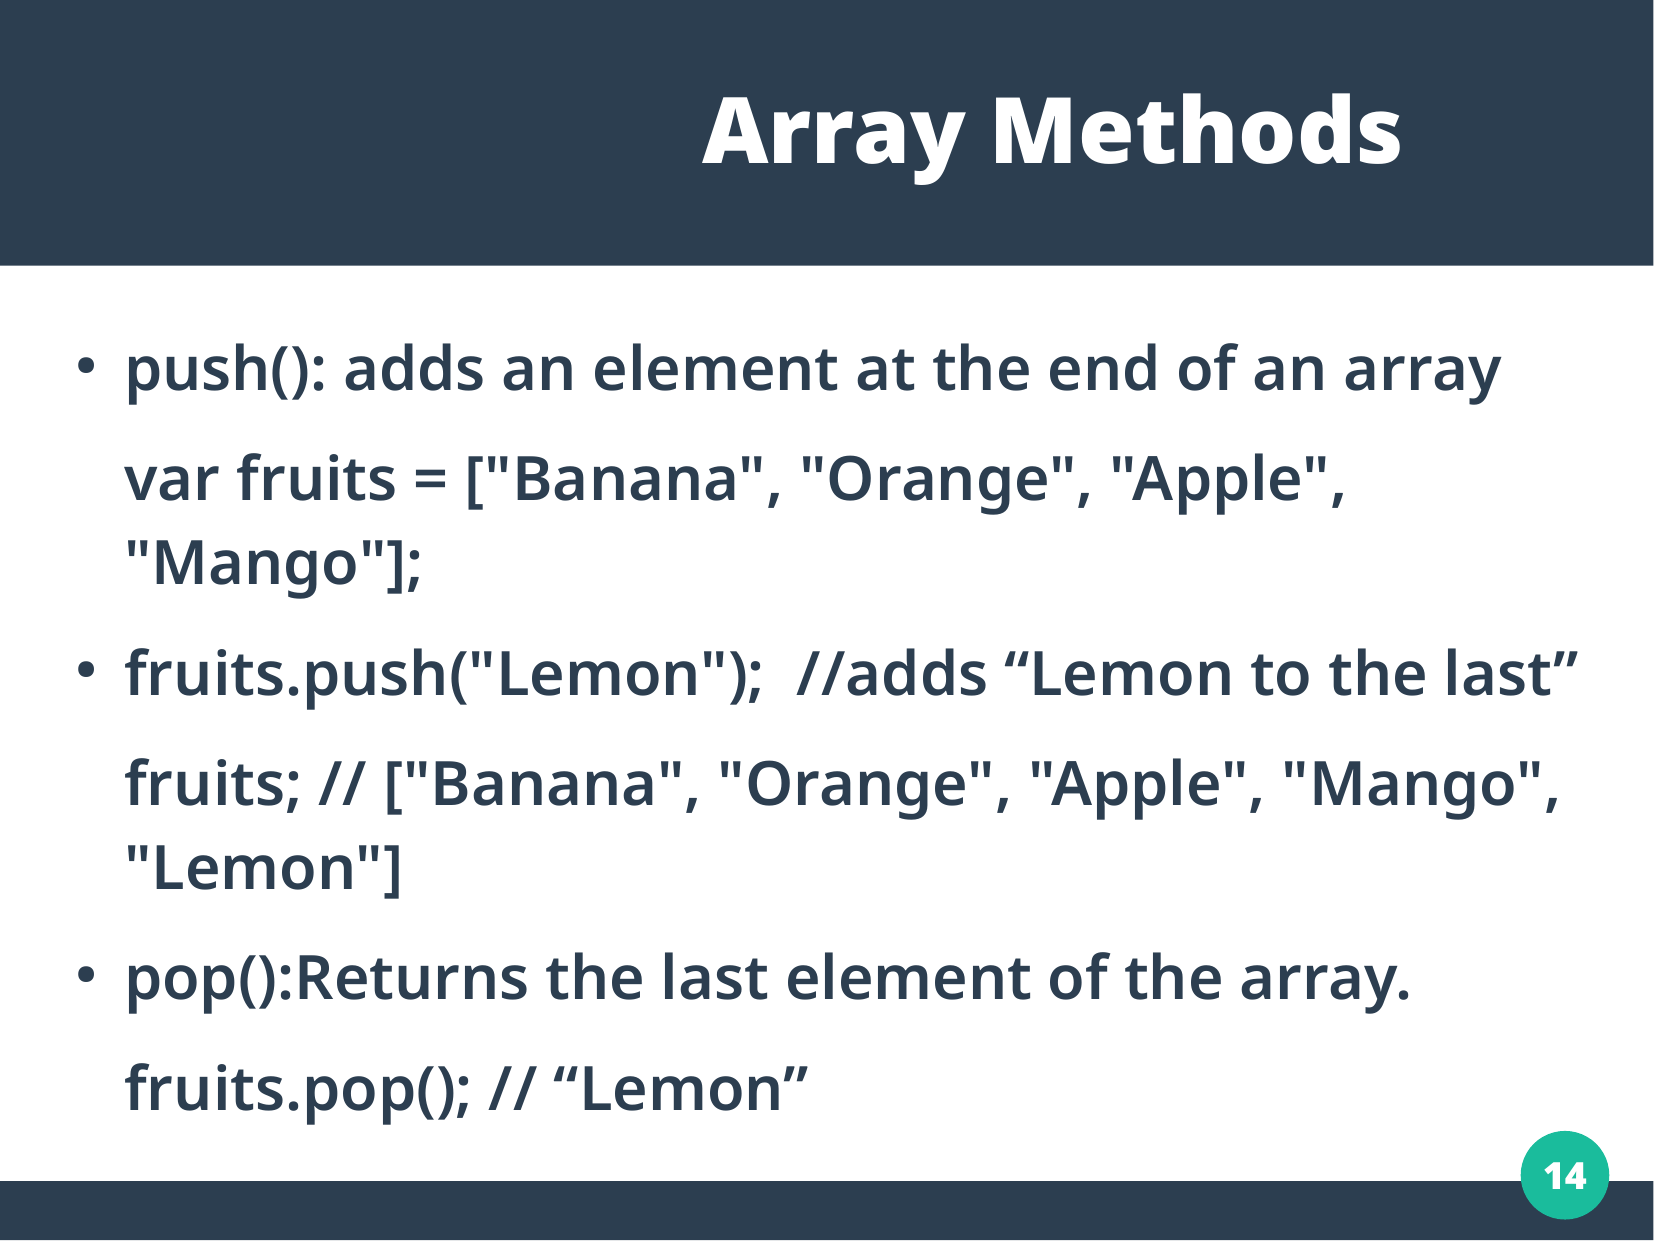

# Array Methods
push(): adds an element at the end of an array
var fruits = ["Banana", "Orange", "Apple", "Mango"];
fruits.push("Lemon"); //adds “Lemon to the last”
fruits; // ["Banana", "Orange", "Apple", "Mango", "Lemon"]
pop():Returns the last element of the array.
fruits.pop(); // “Lemon”
14